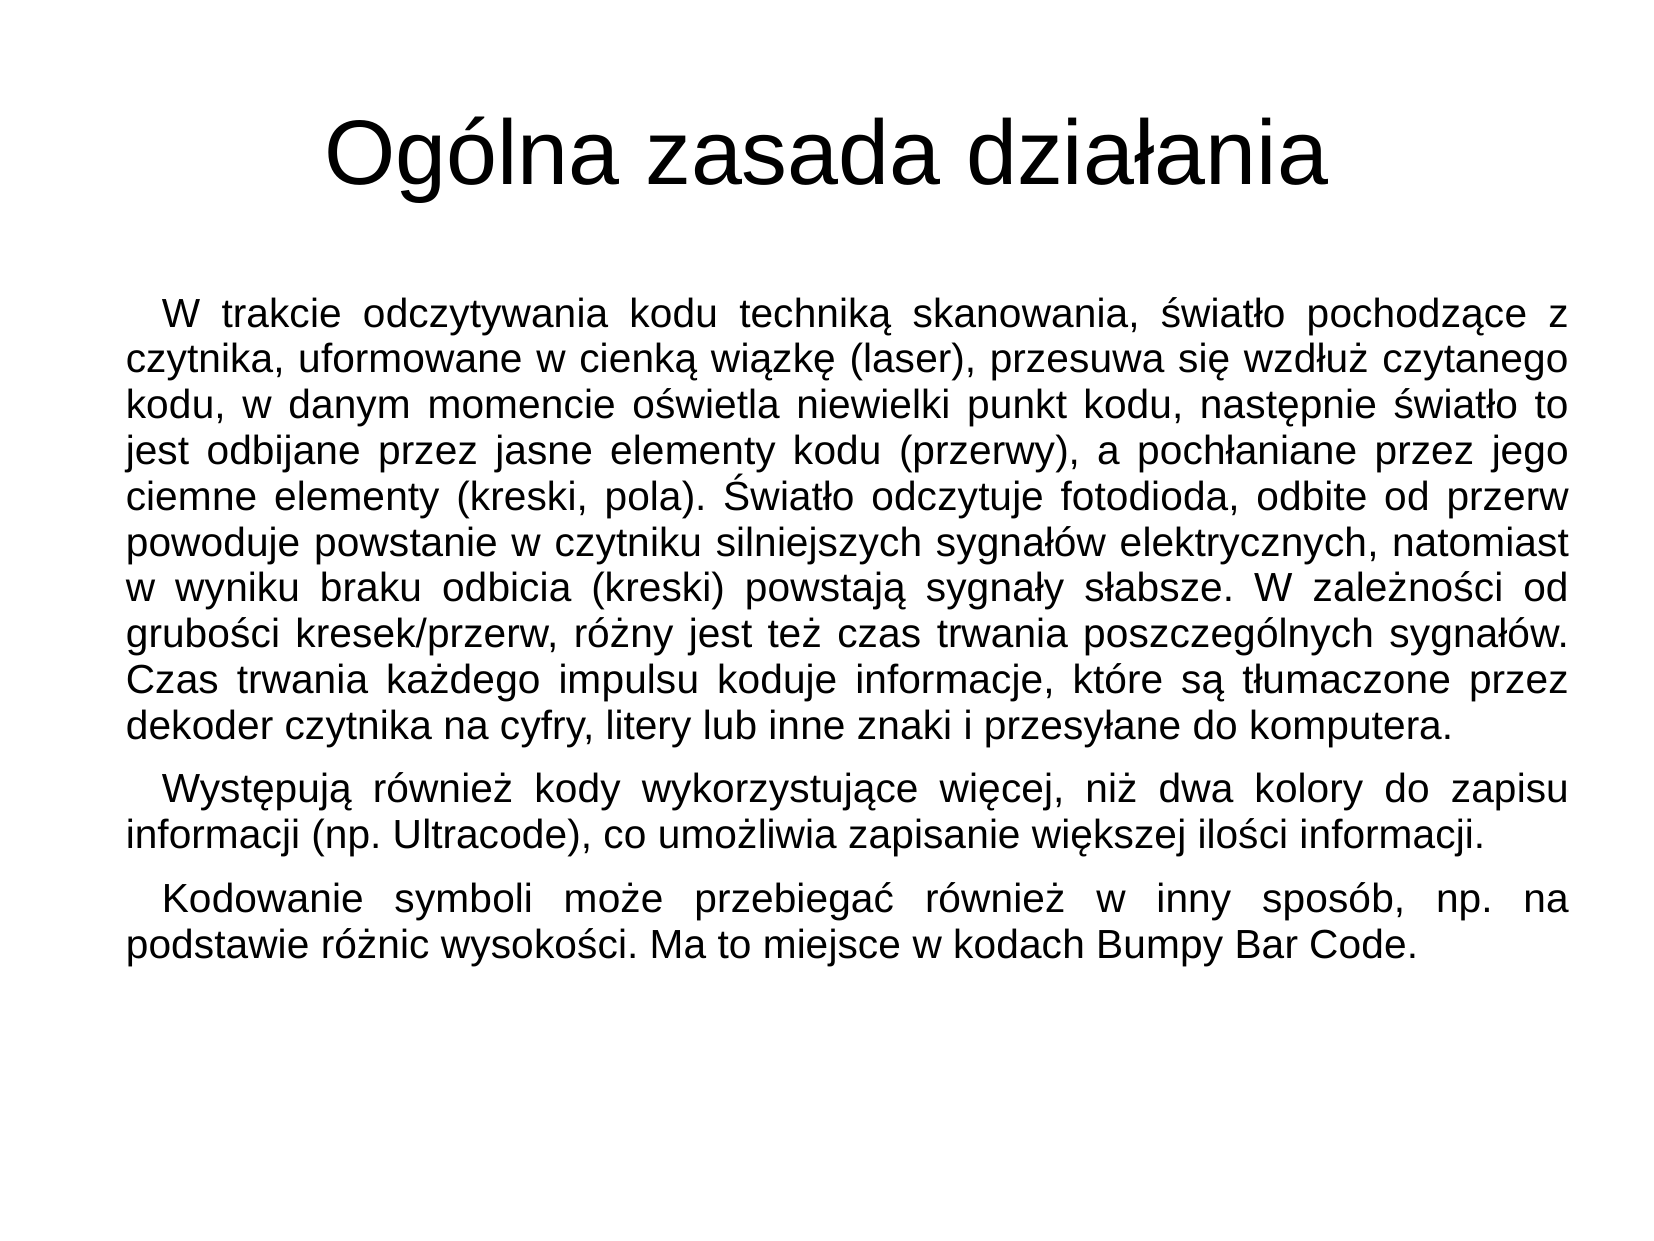

# Ogólna zasada działania
W trakcie odczytywania kodu techniką skanowania, światło pochodzące z czytnika, uformowane w cienką wiązkę (laser), przesuwa się wzdłuż czytanego kodu, w danym momencie oświetla niewielki punkt kodu, następnie światło to jest odbijane przez jasne elementy kodu (przerwy), a pochłaniane przez jego ciemne elementy (kreski, pola). Światło odczytuje fotodioda, odbite od przerw powoduje powstanie w czytniku silniejszych sygnałów elektrycznych, natomiast w wyniku braku odbicia (kreski) powstają sygnały słabsze. W zależności od grubości kresek/przerw, różny jest też czas trwania poszczególnych sygnałów. Czas trwania każdego impulsu koduje informacje, które są tłumaczone przez dekoder czytnika na cyfry, litery lub inne znaki i przesyłane do komputera.
Występują również kody wykorzystujące więcej, niż dwa kolory do zapisu informacji (np. Ultracode), co umożliwia zapisanie większej ilości informacji.
Kodowanie symboli może przebiegać również w inny sposób, np. na podstawie różnic wysokości. Ma to miejsce w kodach Bumpy Bar Code.